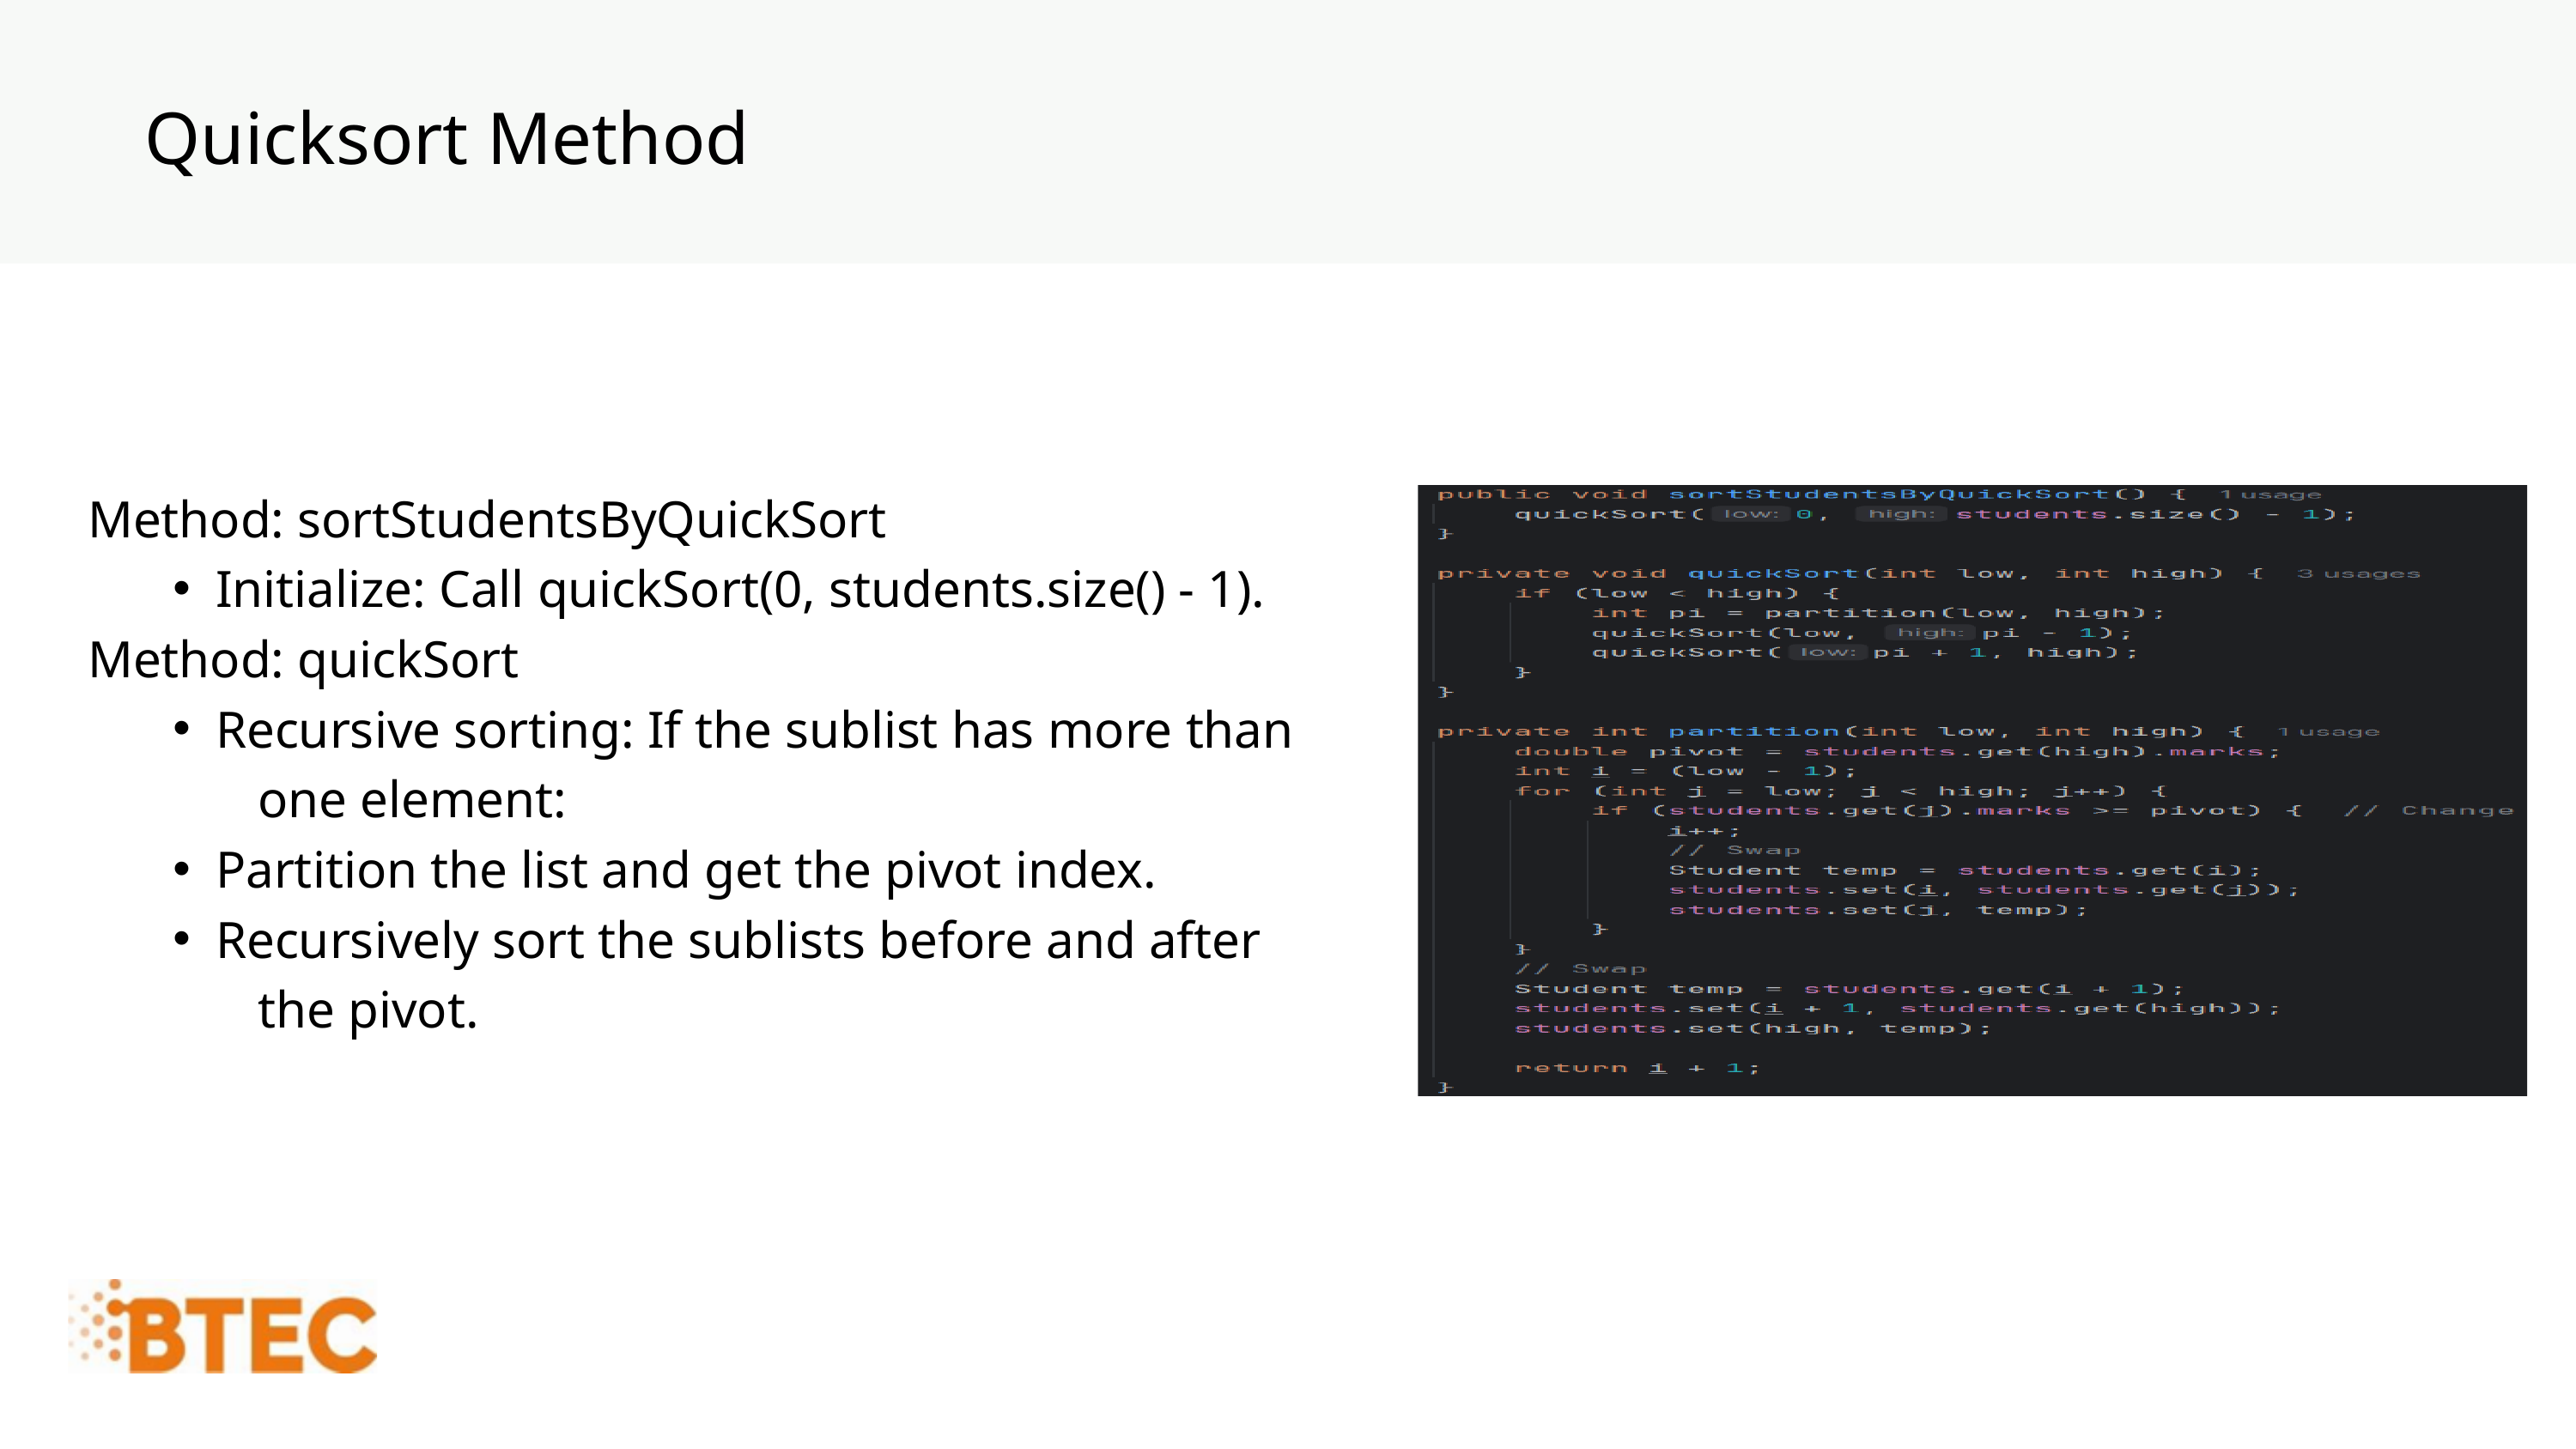

Quicksort Method
Method: sortStudentsByQuickSort
Initialize: Call quickSort(0, students.size() - 1).
Method: quickSort
Recursive sorting: If the sublist has more than one element:
Partition the list and get the pivot index.
Recursively sort the sublists before and after the pivot.